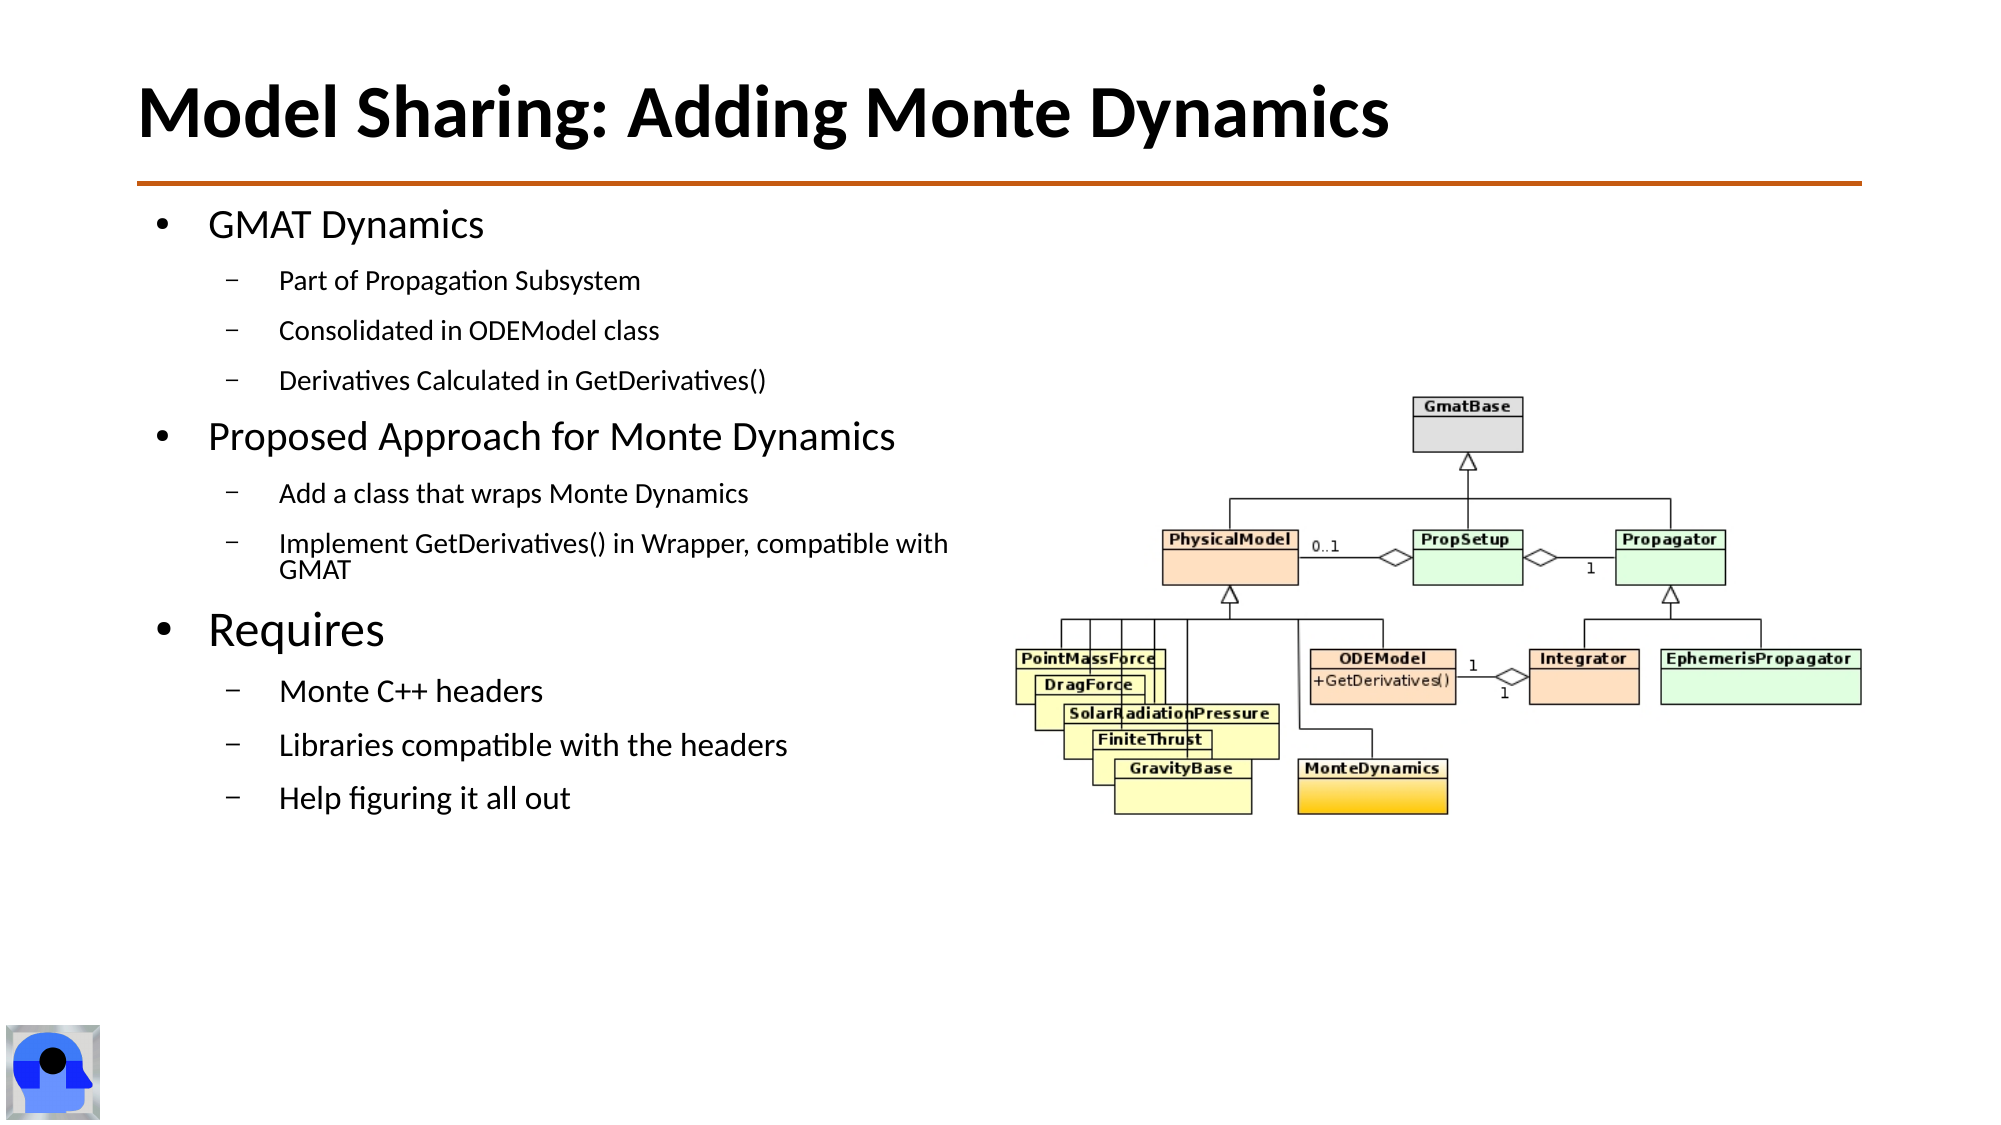

# Model Sharing: Adding Monte Dynamics
GMAT Dynamics
Part of Propagation Subsystem
Consolidated in ODEModel class
Derivatives Calculated in GetDerivatives()
Proposed Approach for Monte Dynamics
Add a class that wraps Monte Dynamics
Implement GetDerivatives() in Wrapper, compatible with GMAT
Requires
Monte C++ headers
Libraries compatible with the headers
Help figuring it all out